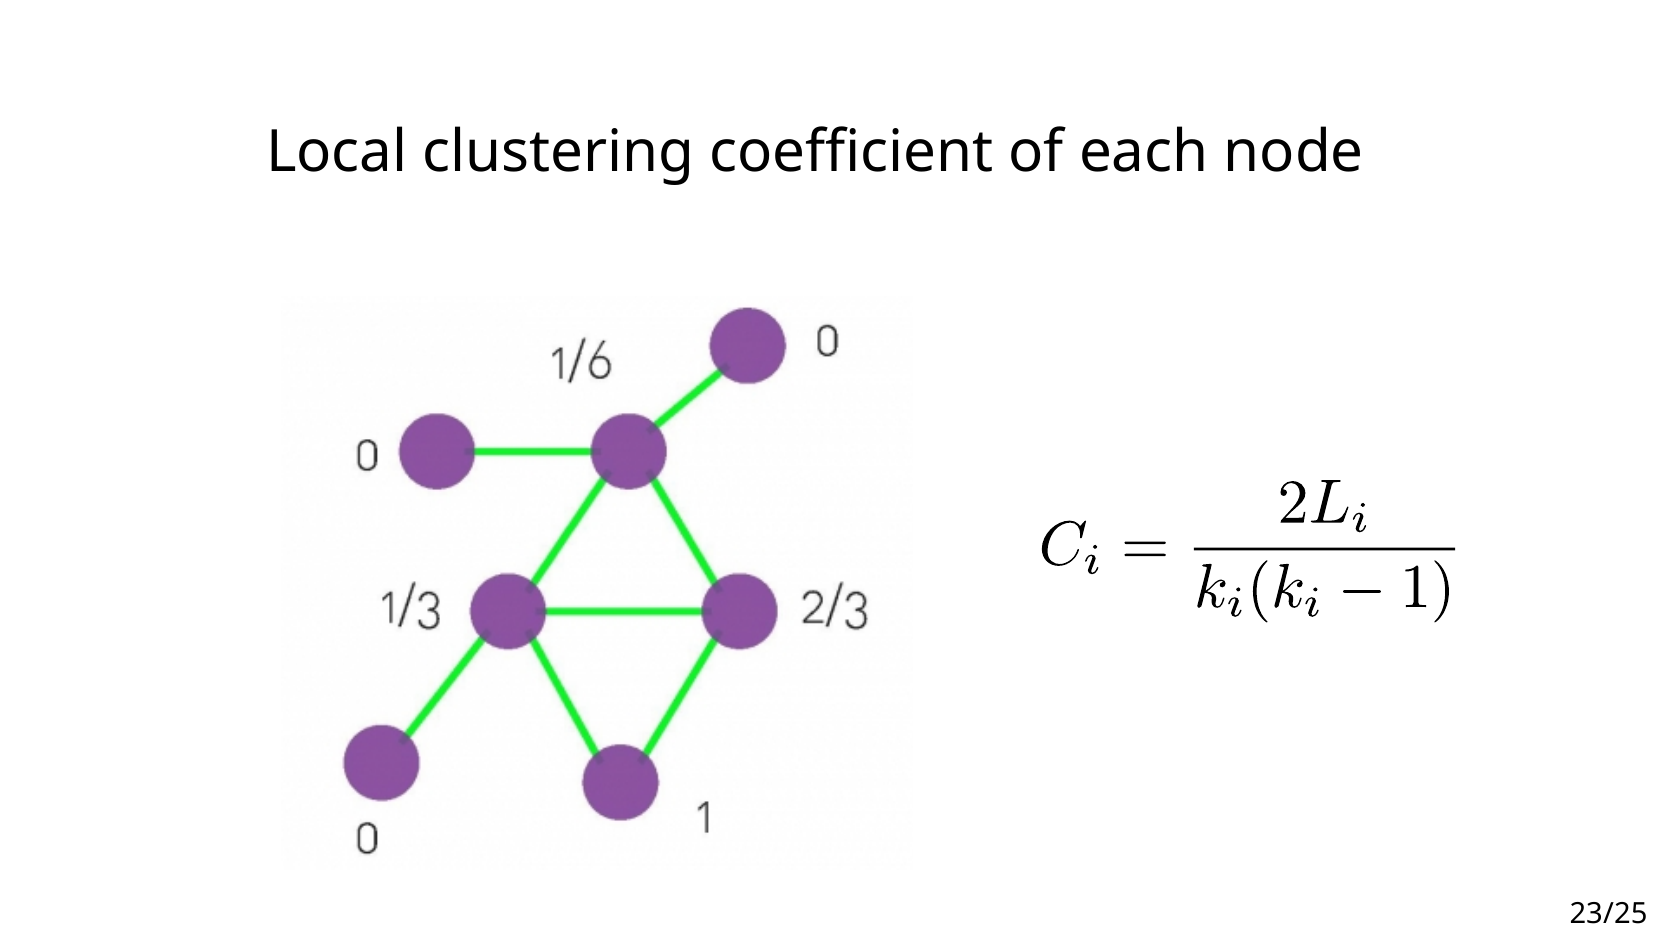

# Local clustering coefficient of each node
23